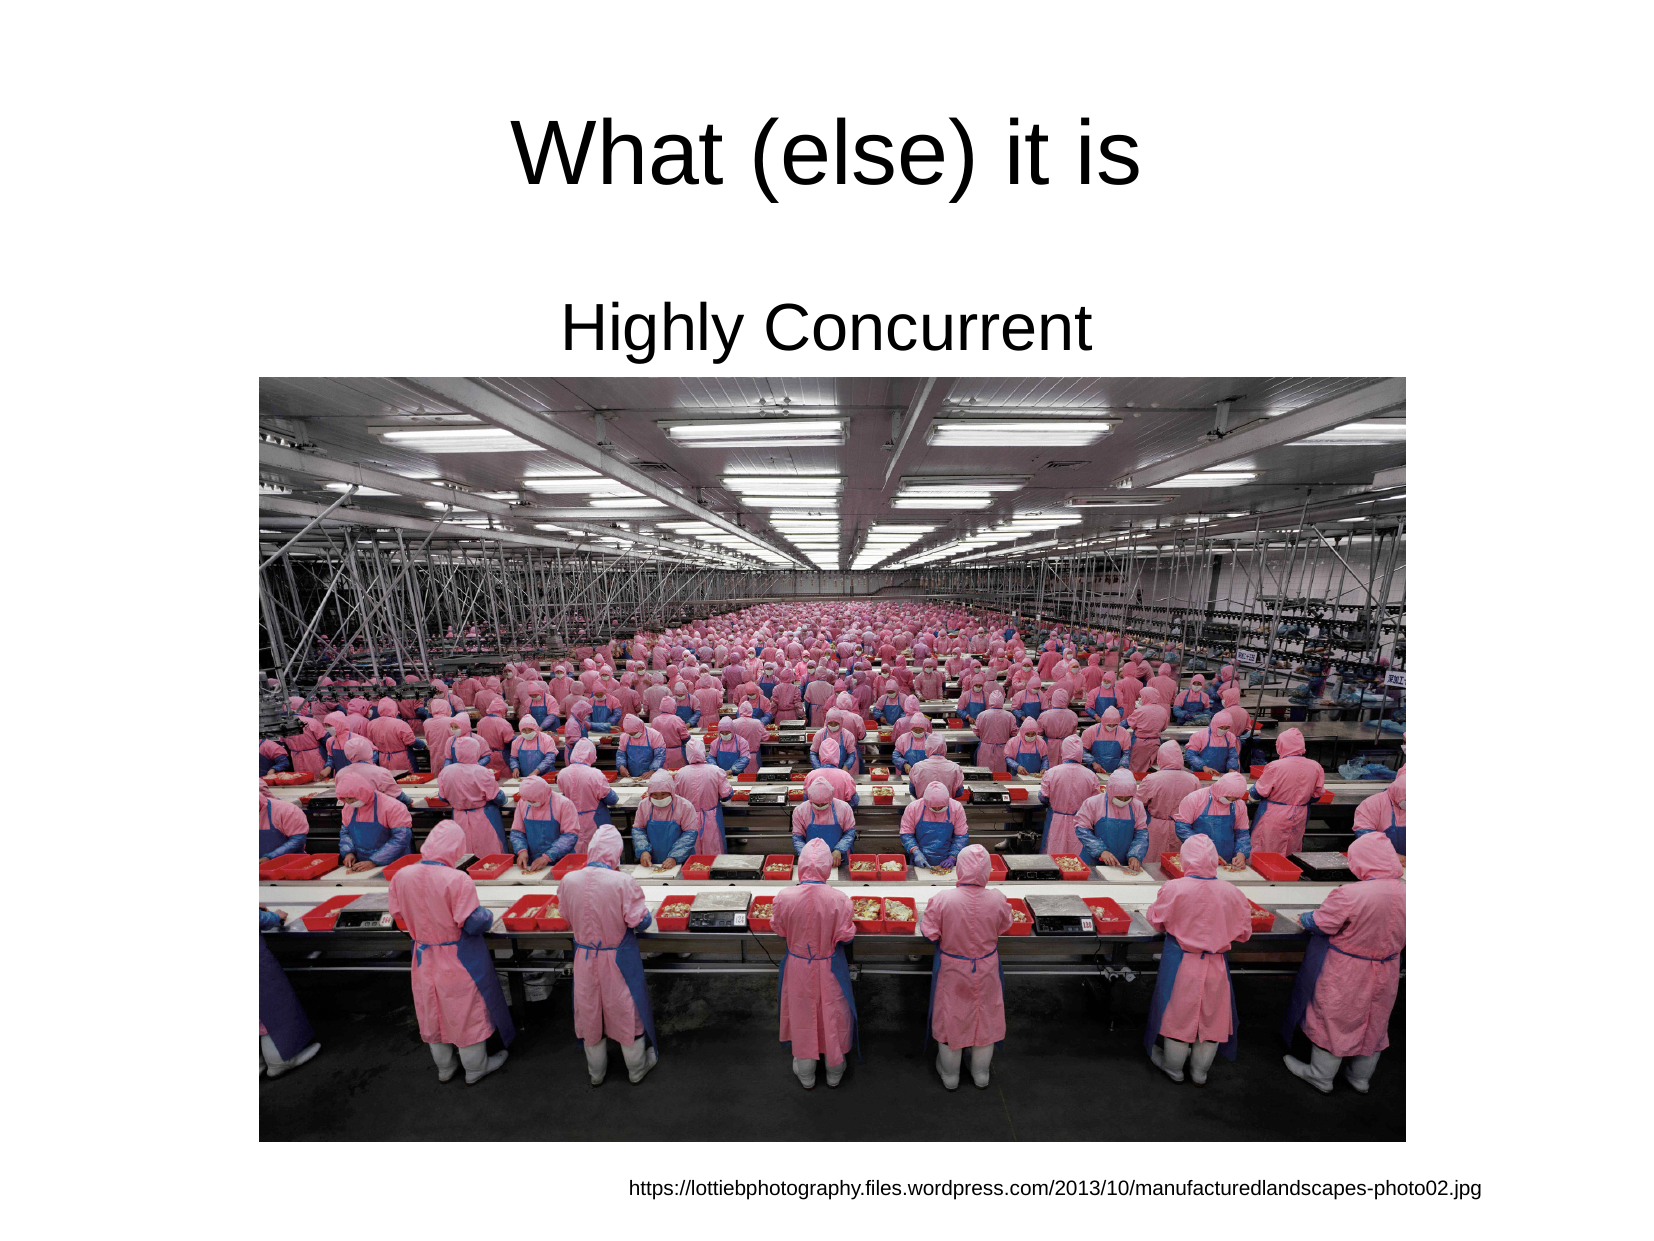

# What (else) it is
Highly Concurrent
https://lottiebphotography.files.wordpress.com/2013/10/manufacturedlandscapes-photo02.jpg